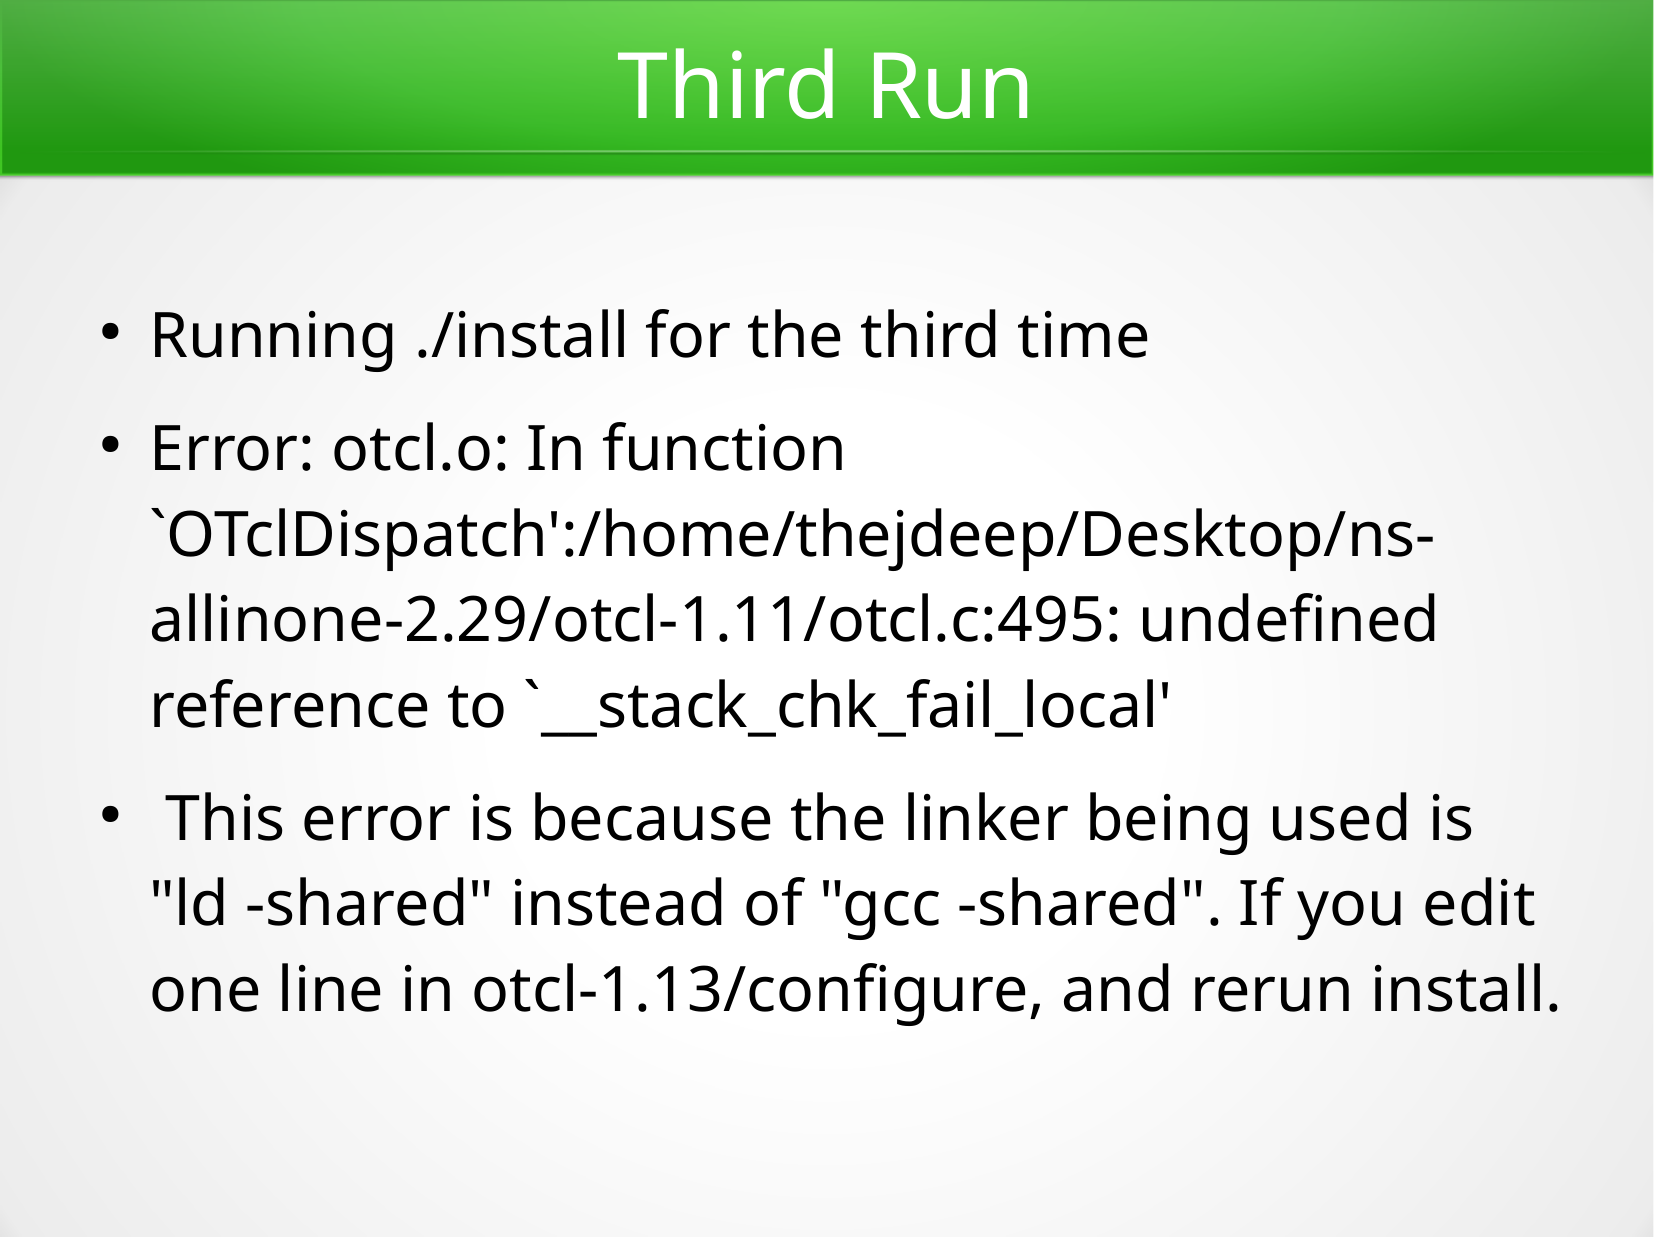

# Third Run
Running ./install for the third time
Error: otcl.o: In function `OTclDispatch':/home/thejdeep/Desktop/ns-allinone-2.29/otcl-1.11/otcl.c:495: undefined reference to `__stack_chk_fail_local'
 This error is because the linker being used is "ld -shared" instead of "gcc -shared". If you edit one line in otcl-1.13/configure, and rerun install.